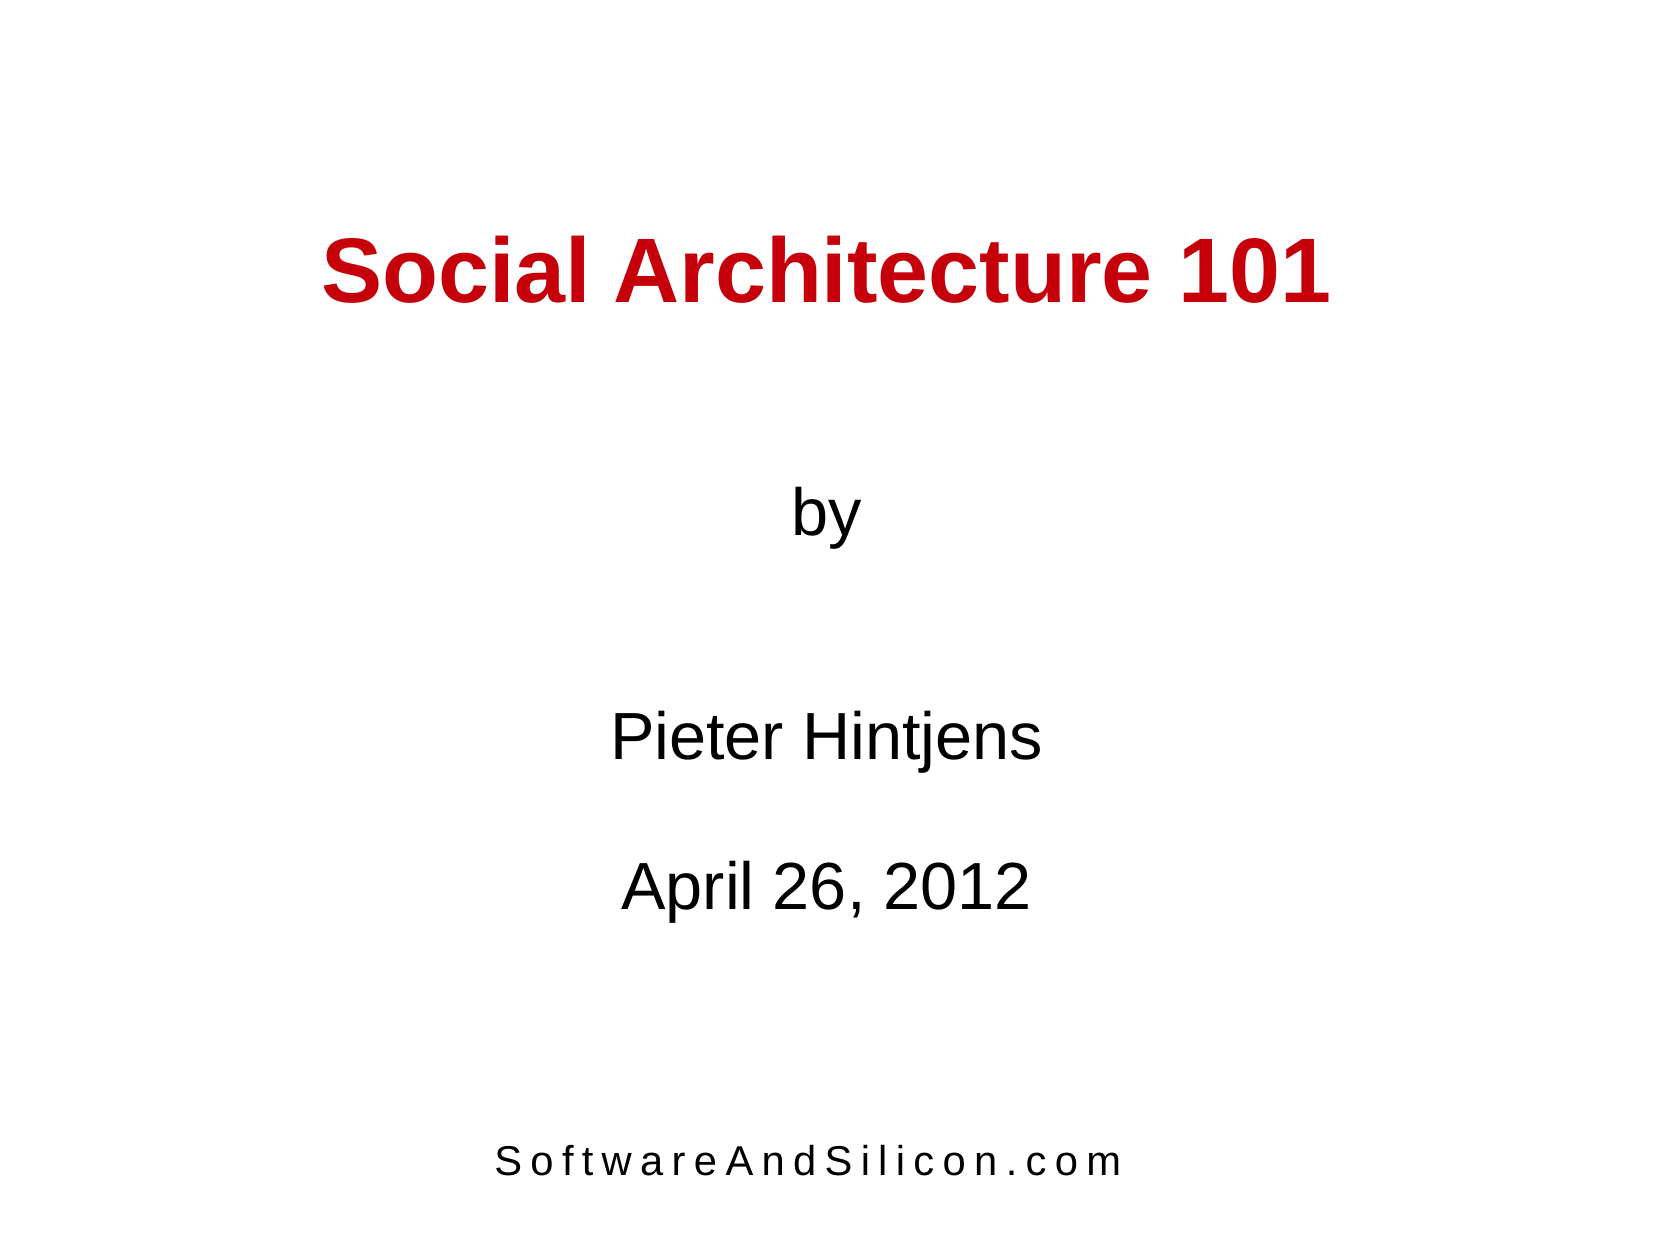

# Social Architecture 101
by
Pieter Hintjens
April 26, 2012